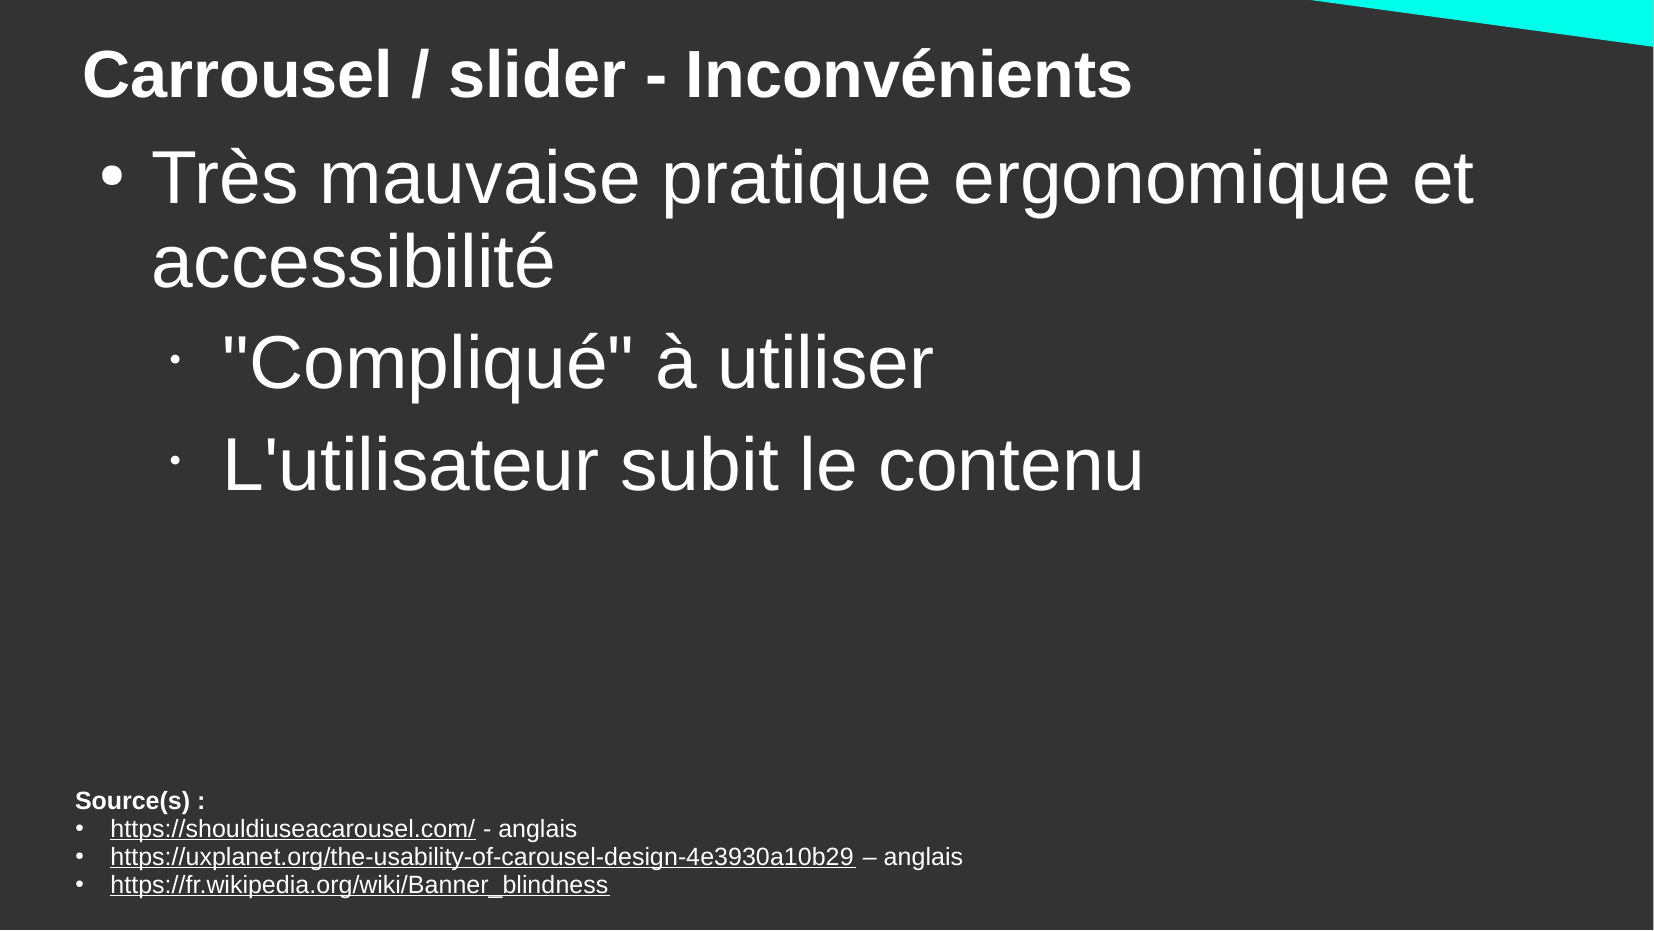

# Carrousel / slider - Inconvénients
Très mauvaise pratique ergonomique et accessibilité
"Compliqué" à utiliser
L'utilisateur subit le contenu
Source(s) :
https://shouldiuseacarousel.com/ - anglais
https://uxplanet.org/the-usability-of-carousel-design-4e3930a10b29 – anglais
https://fr.wikipedia.org/wiki/Banner_blindness